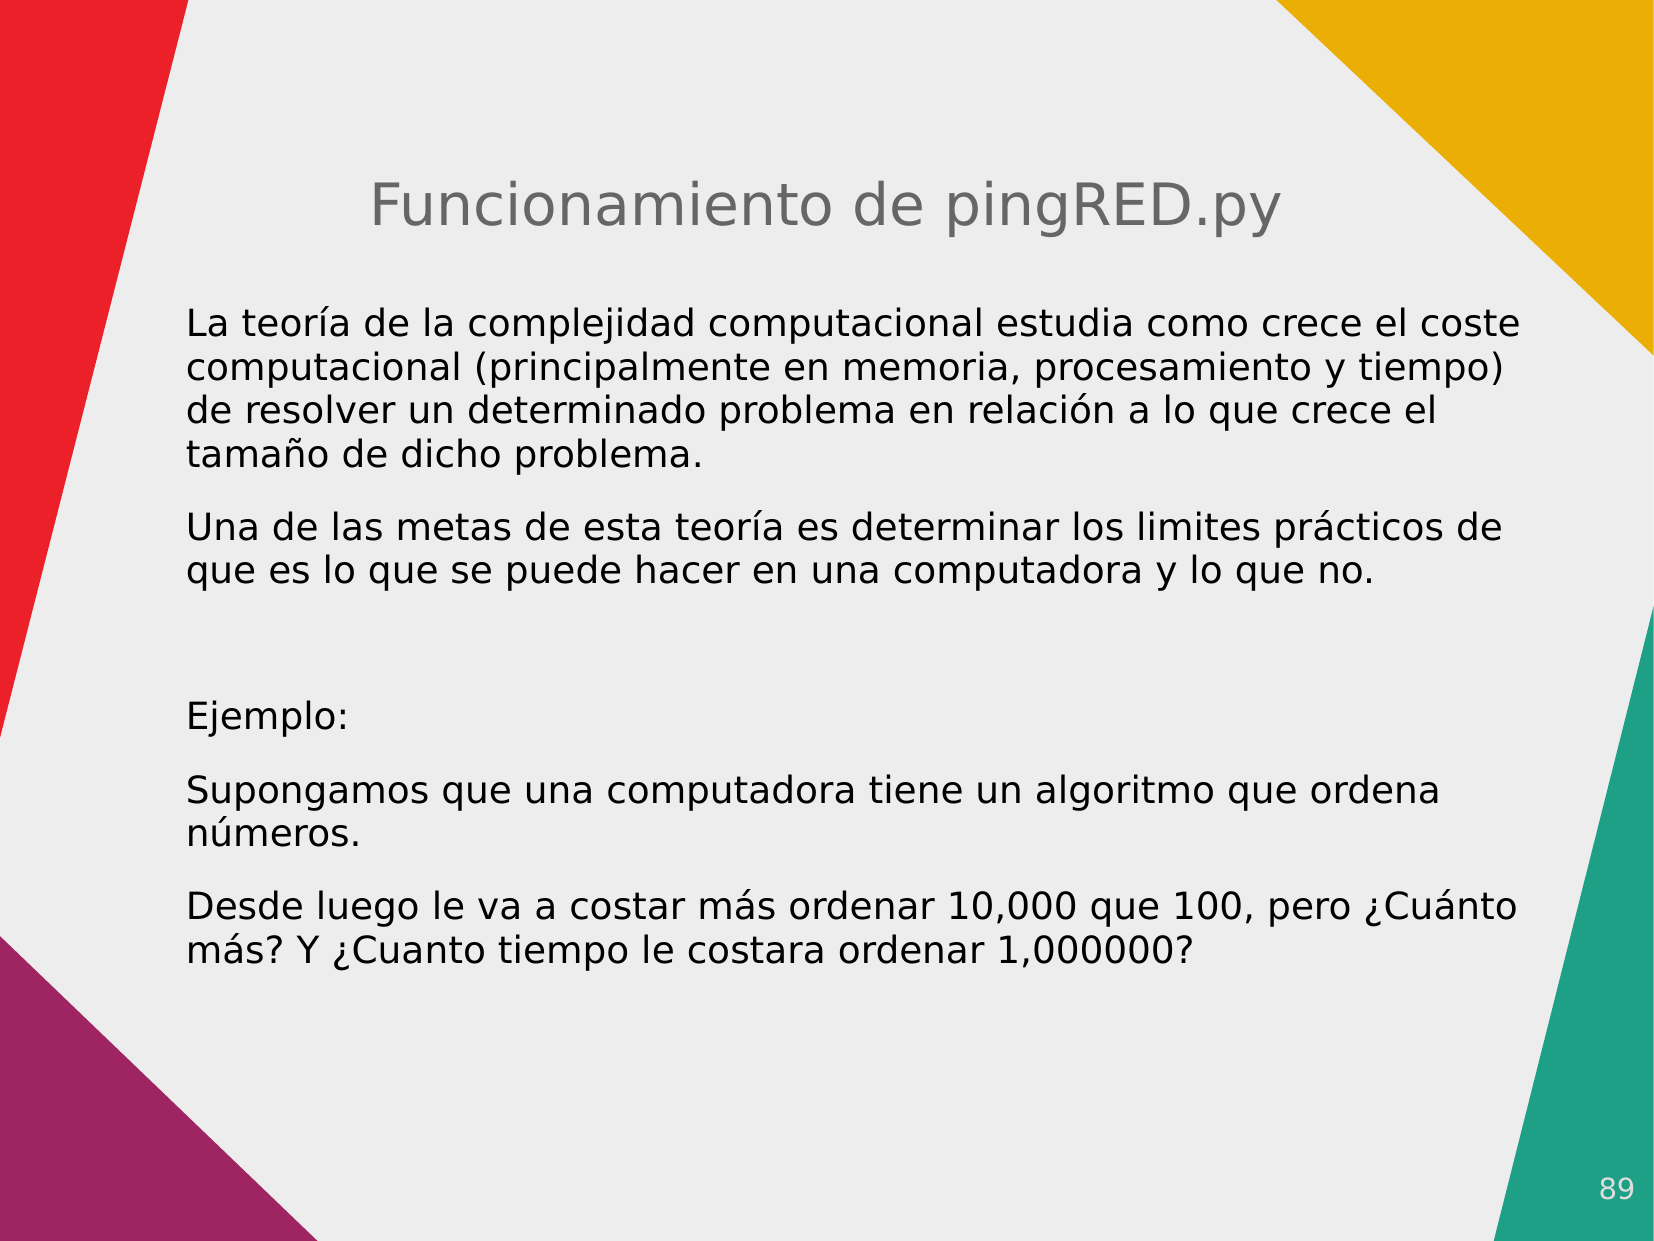

# Funcionamiento de pingRED.py
La teoría de la complejidad computacional estudia como crece el coste computacional (principalmente en memoria, procesamiento y tiempo) de resolver un determinado problema en relación a lo que crece el tamaño de dicho problema.
Una de las metas de esta teoría es determinar los limites prácticos de que es lo que se puede hacer en una computadora y lo que no.
Ejemplo:
Supongamos que una computadora tiene un algoritmo que ordena números.
Desde luego le va a costar más ordenar 10,000 que 100, pero ¿Cuánto más? Y ¿Cuanto tiempo le costara ordenar 1,000000?
89